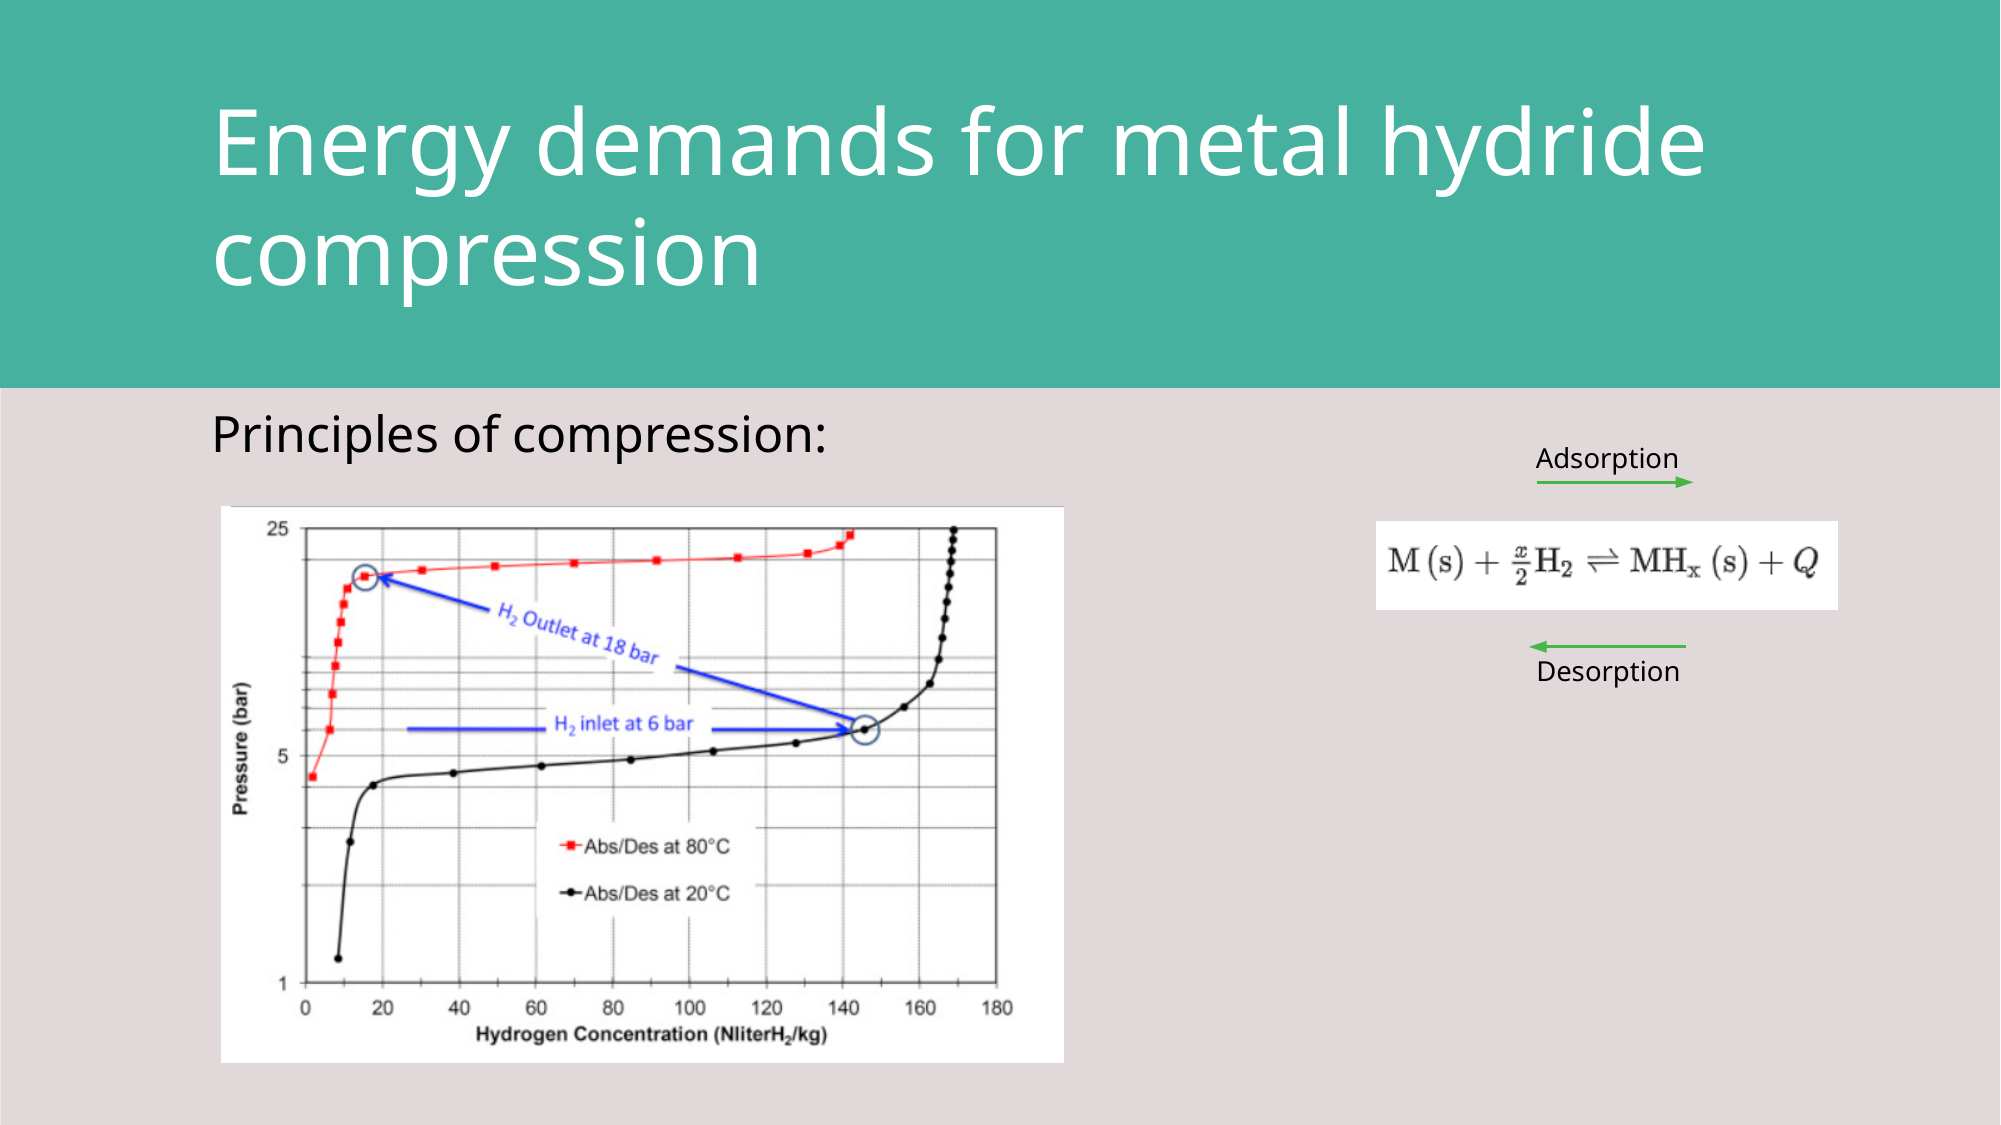

# Energy demands for metal hydride compression
Principles of compression:
Adsorption
Desorption